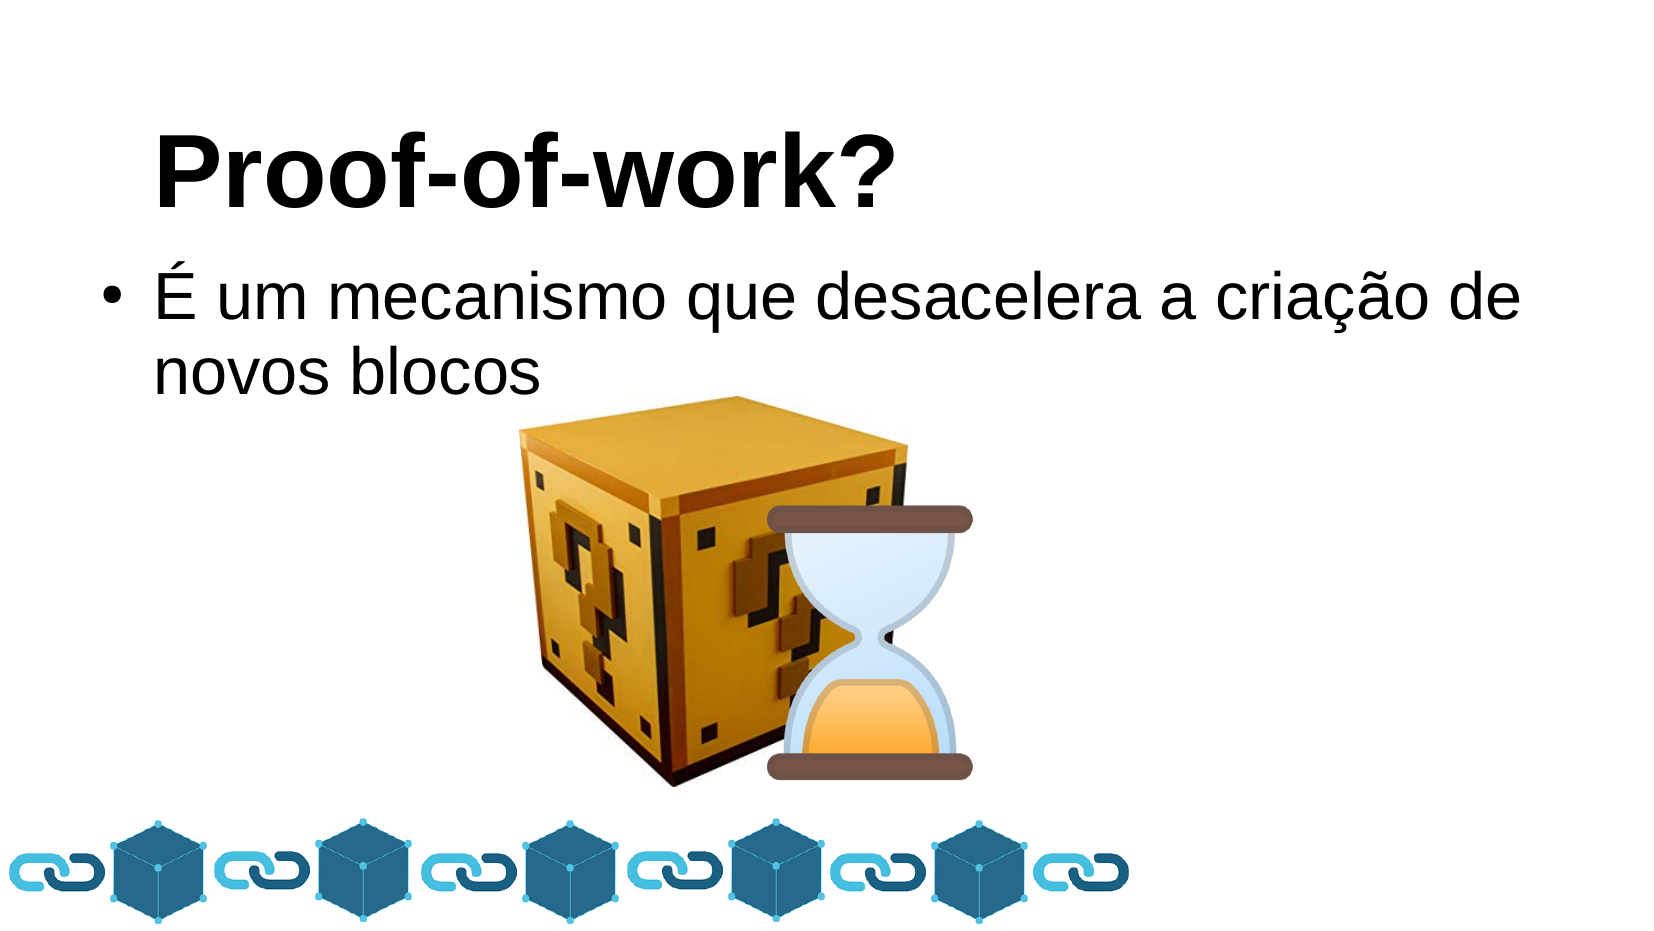

# Proof-of-work?
É um mecanismo que desacelera a criação de novos blocos